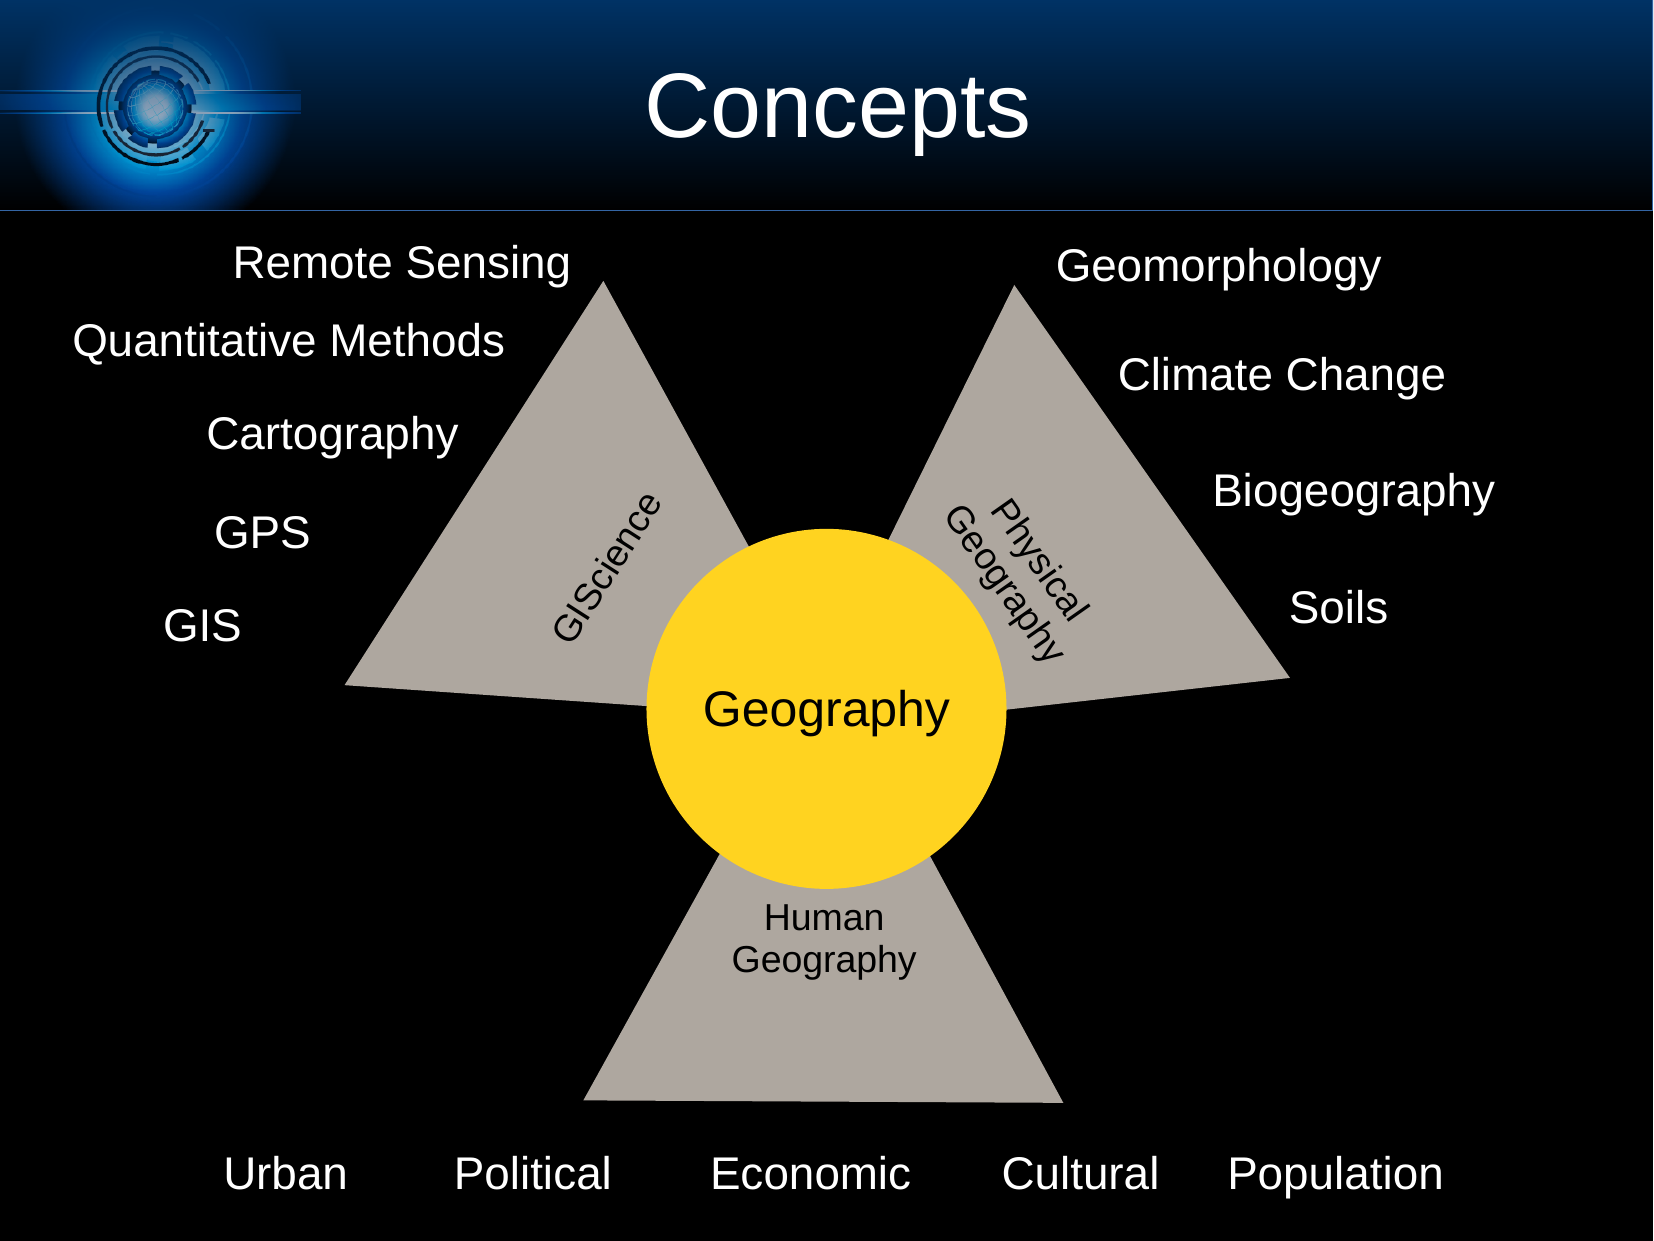

# Concepts
Remote Sensing
Geomorphology
Quantitative Methods
Climate Change
Cartography
GIScience
Physical
Geography
Biogeography
GPS
Geography
Soils
GIS
Human
Geography
Urban
Political
Economic
Cultural
Population